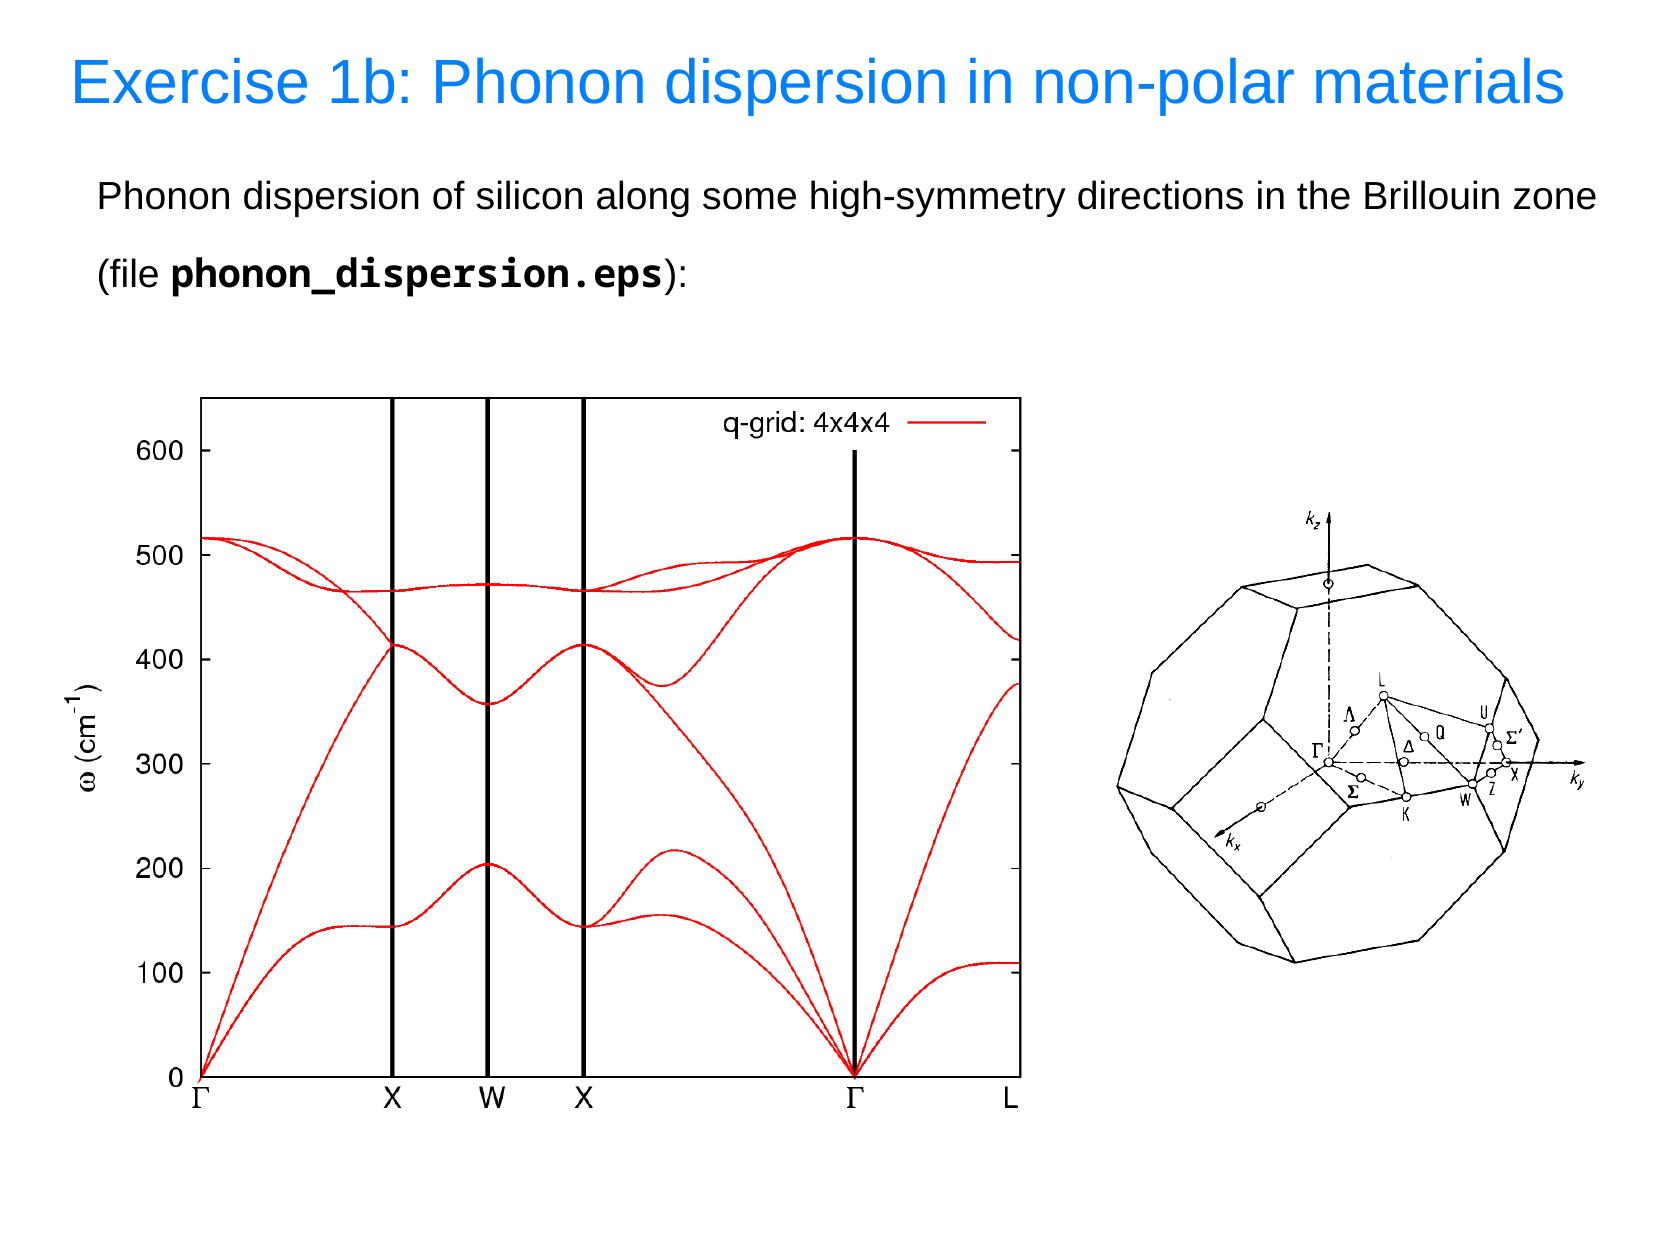

Exercise 1b: Phonon dispersion in non-polar materials
# Phonon dispersion of silicon along some high-symmetry directions in the Brillouin zone
(file phonon_dispersion.eps):